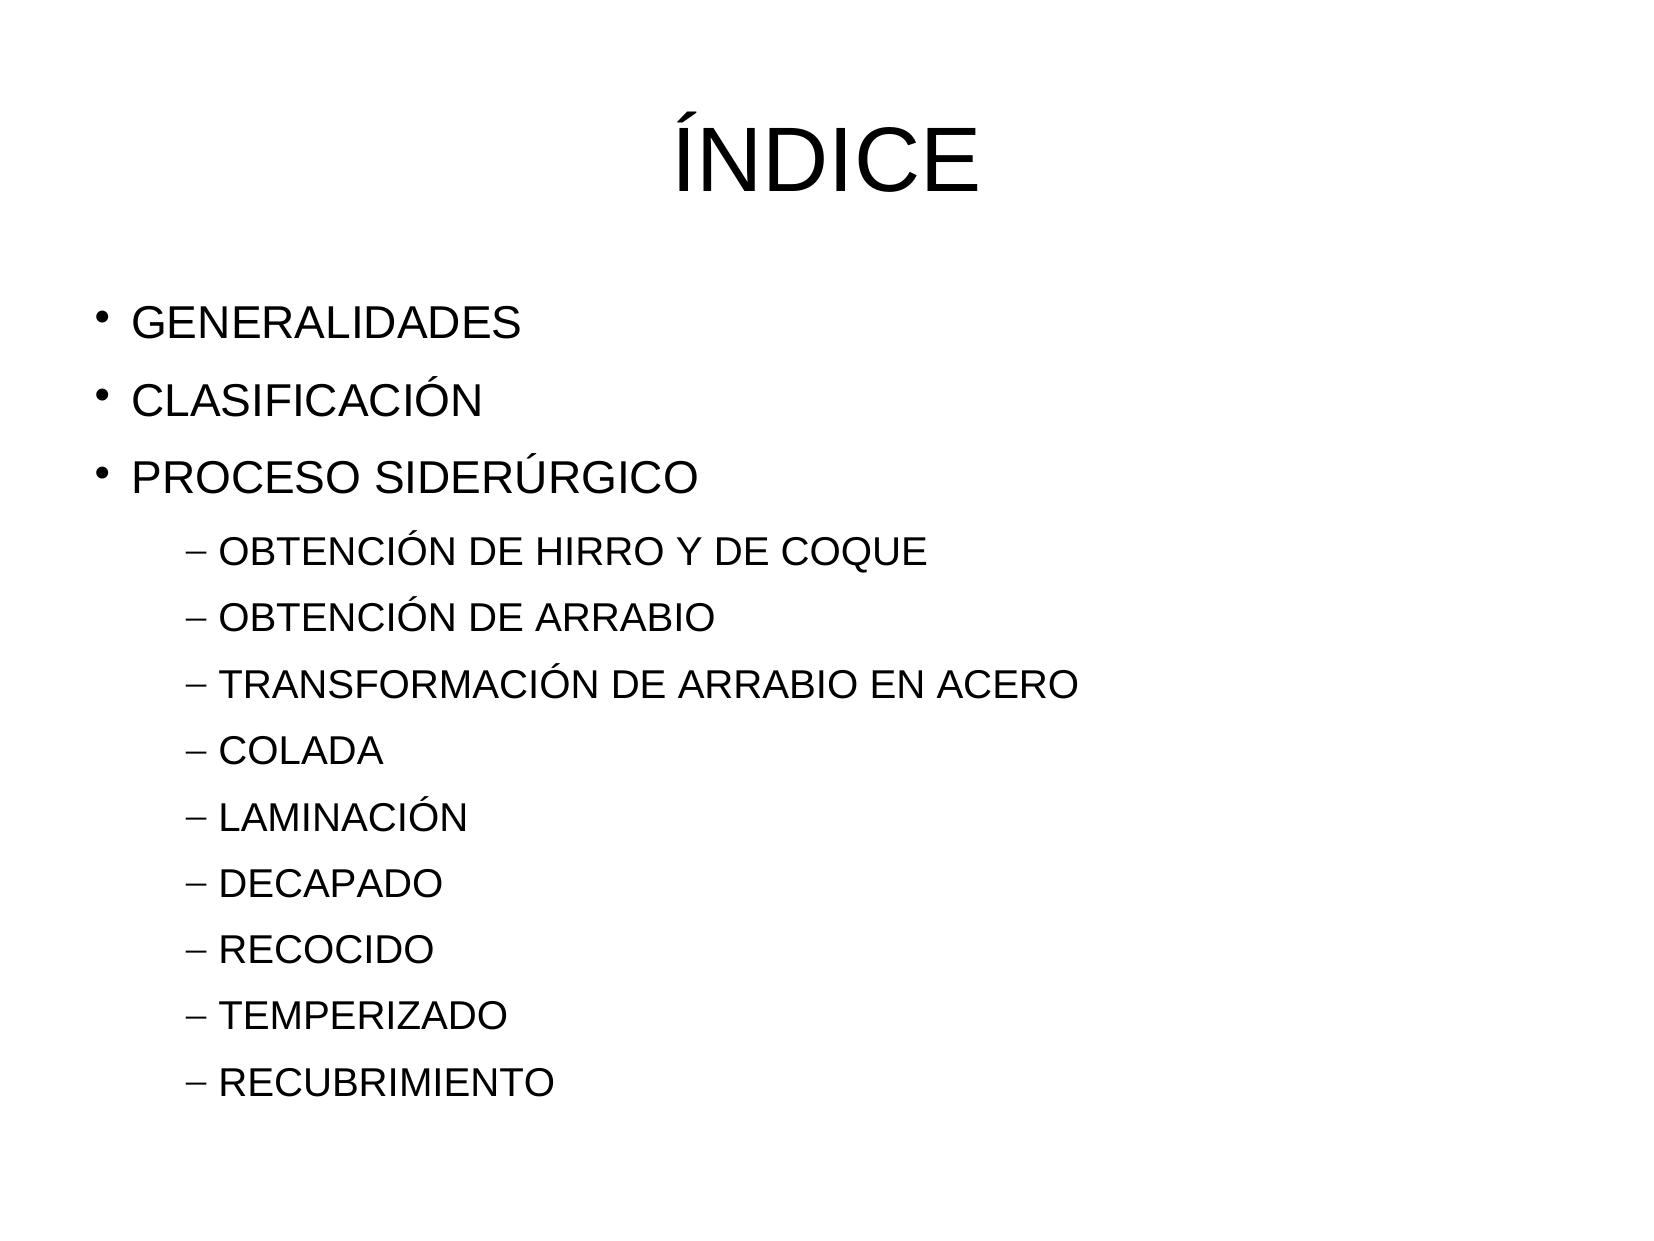

# ÍNDICE
GENERALIDADES
CLASIFICACIÓN
PROCESO SIDERÚRGICO
OBTENCIÓN DE HIRRO Y DE COQUE
OBTENCIÓN DE ARRABIO
TRANSFORMACIÓN DE ARRABIO EN ACERO
COLADA
LAMINACIÓN
DECAPADO
RECOCIDO
TEMPERIZADO
RECUBRIMIENTO